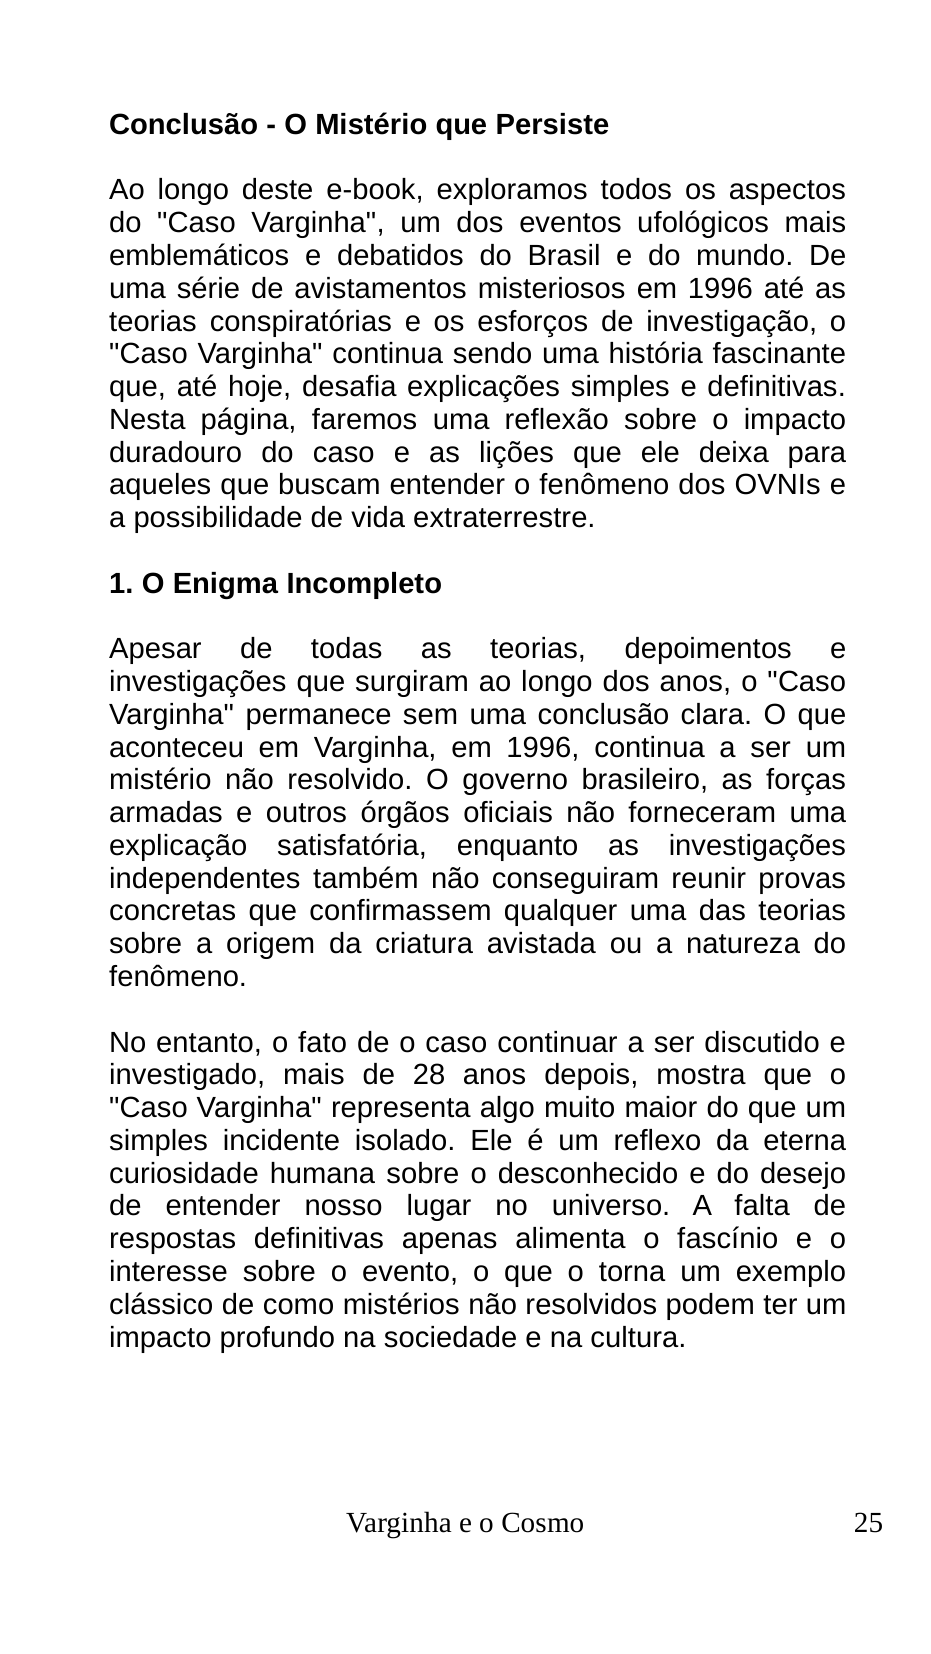

Conclusão - O Mistério que Persiste
Ao longo deste e-book, exploramos todos os aspectos do "Caso Varginha", um dos eventos ufológicos mais emblemáticos e debatidos do Brasil e do mundo. De uma série de avistamentos misteriosos em 1996 até as teorias conspiratórias e os esforços de investigação, o "Caso Varginha" continua sendo uma história fascinante que, até hoje, desafia explicações simples e definitivas. Nesta página, faremos uma reflexão sobre o impacto duradouro do caso e as lições que ele deixa para aqueles que buscam entender o fenômeno dos OVNIs e a possibilidade de vida extraterrestre.
1. O Enigma Incompleto
Apesar de todas as teorias, depoimentos e investigações que surgiram ao longo dos anos, o "Caso Varginha" permanece sem uma conclusão clara. O que aconteceu em Varginha, em 1996, continua a ser um mistério não resolvido. O governo brasileiro, as forças armadas e outros órgãos oficiais não forneceram uma explicação satisfatória, enquanto as investigações independentes também não conseguiram reunir provas concretas que confirmassem qualquer uma das teorias sobre a origem da criatura avistada ou a natureza do fenômeno.
No entanto, o fato de o caso continuar a ser discutido e investigado, mais de 28 anos depois, mostra que o "Caso Varginha" representa algo muito maior do que um simples incidente isolado. Ele é um reflexo da eterna curiosidade humana sobre o desconhecido e do desejo de entender nosso lugar no universo. A falta de respostas definitivas apenas alimenta o fascínio e o interesse sobre o evento, o que o torna um exemplo clássico de como mistérios não resolvidos podem ter um impacto profundo na sociedade e na cultura.
Varginha e o Cosmo
25